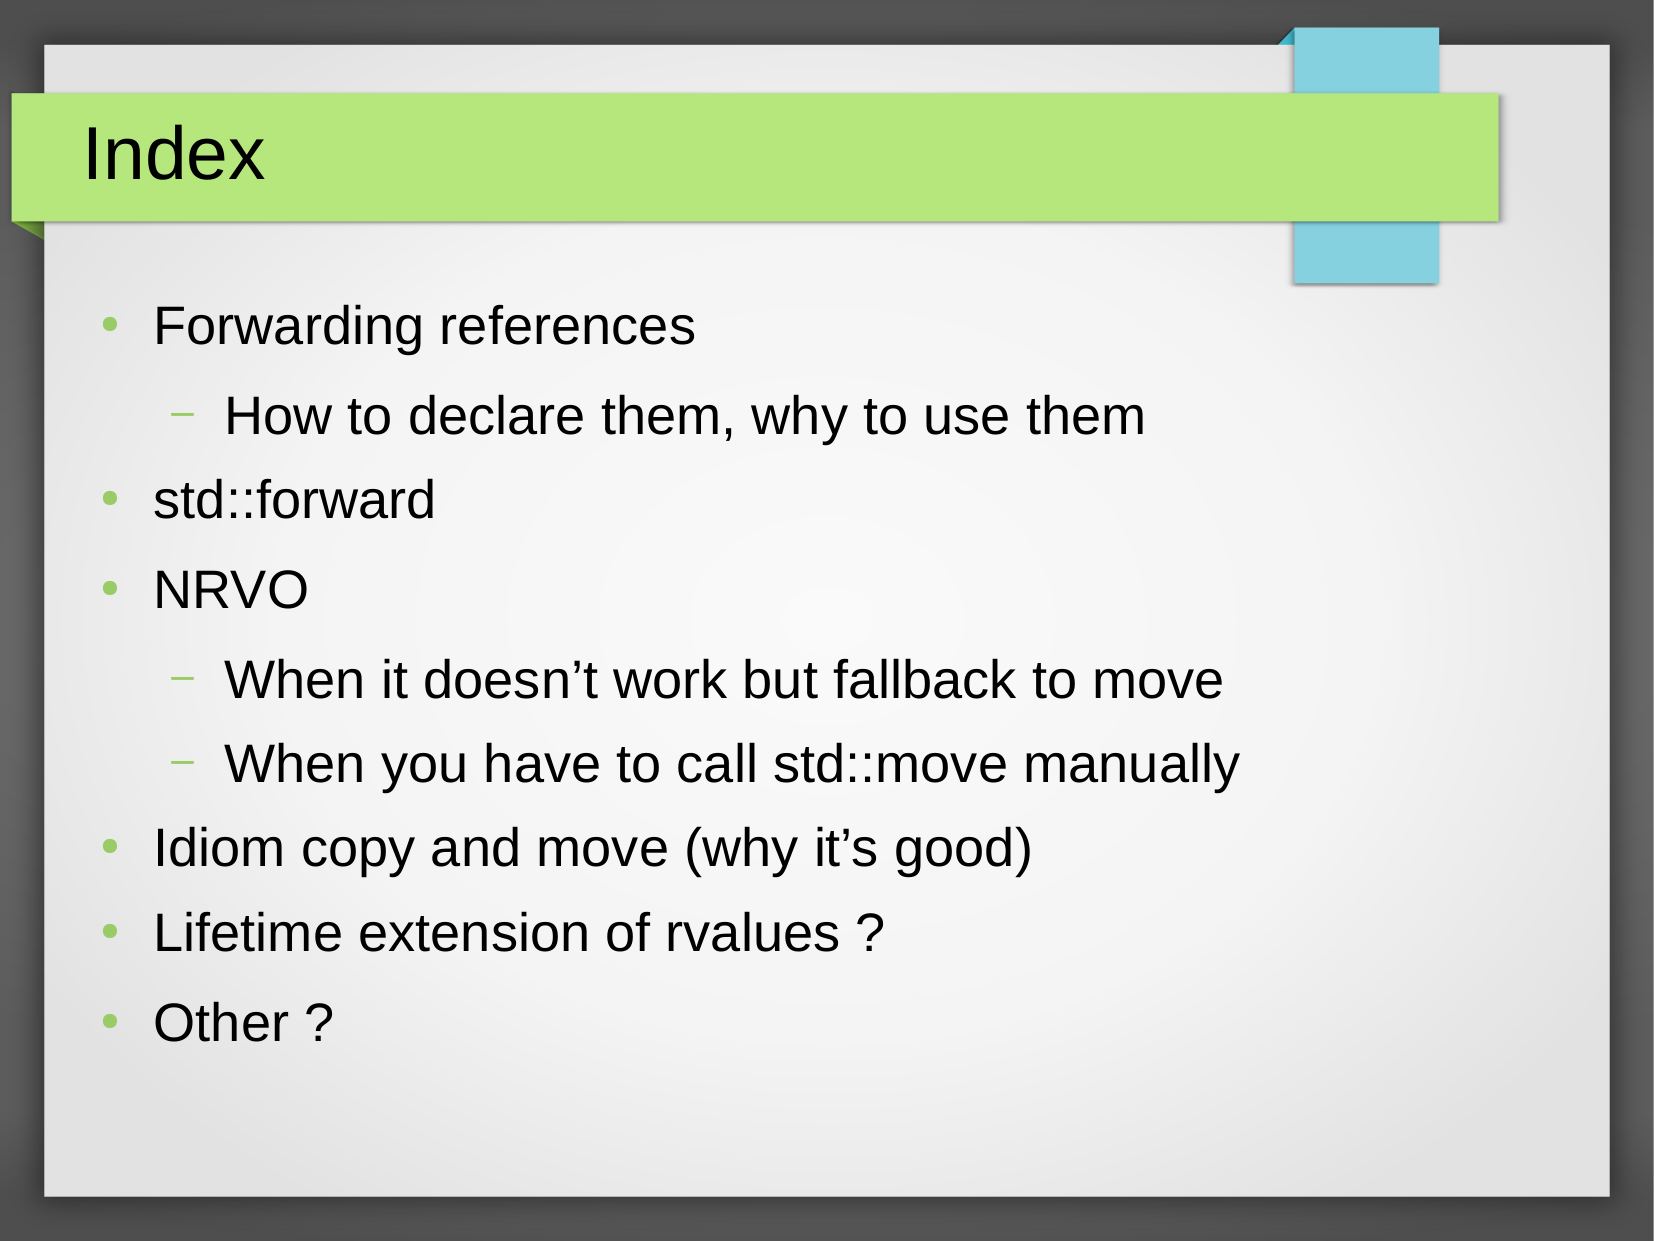

# Index
Forwarding references
How to declare them, why to use them
std::forward
NRVO
When it doesn’t work but fallback to move
When you have to call std::move manually
Idiom copy and move (why it’s good)
Lifetime extension of rvalues ?
Other ?